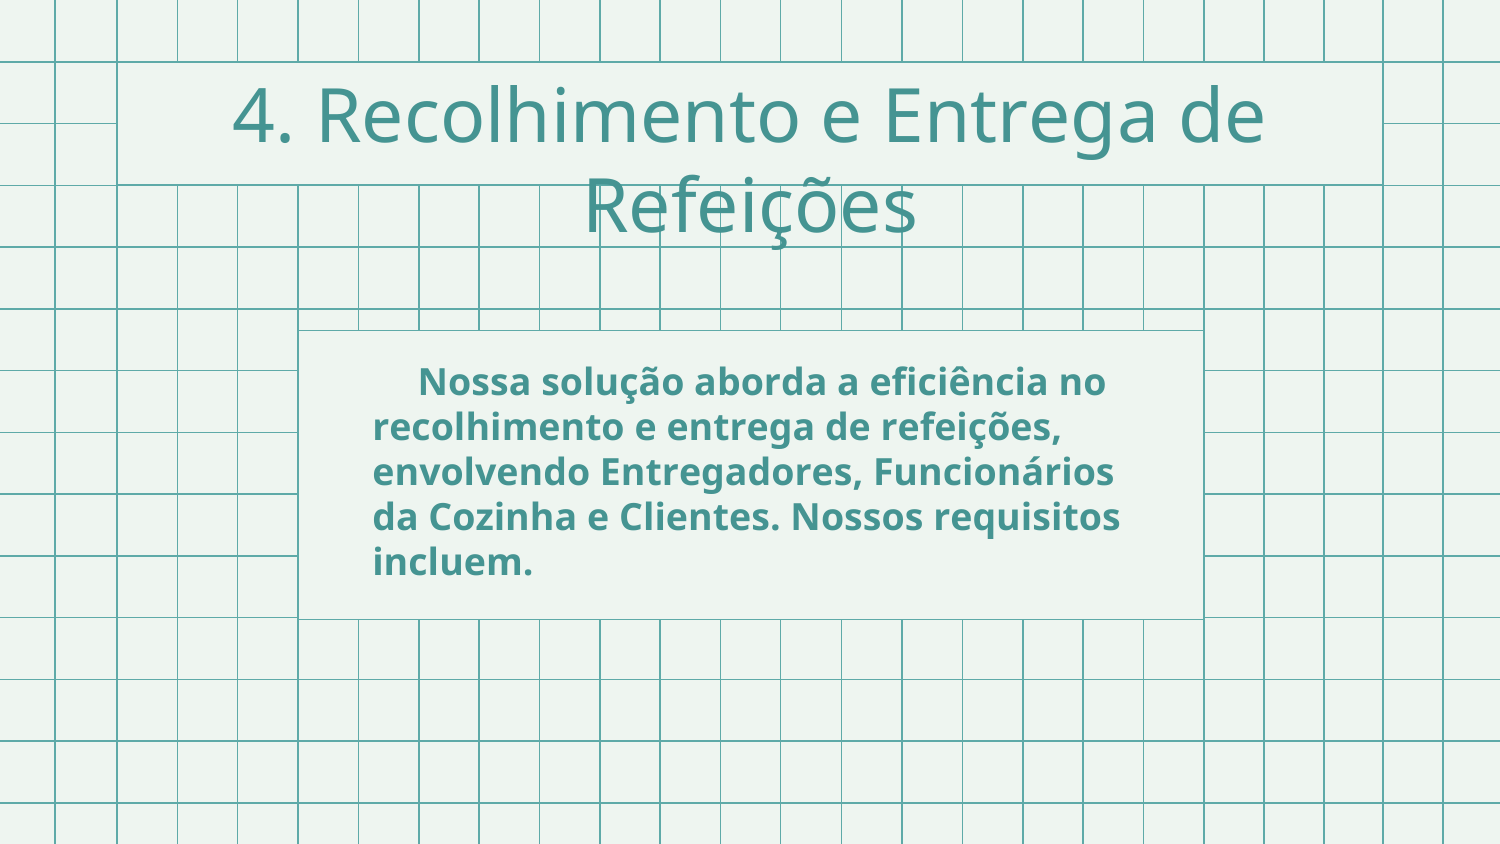

# 4. Recolhimento e Entrega de Refeições
Nossa solução aborda a eficiência no recolhimento e entrega de refeições, envolvendo Entregadores, Funcionários da Cozinha e Clientes. Nossos requisitos incluem.